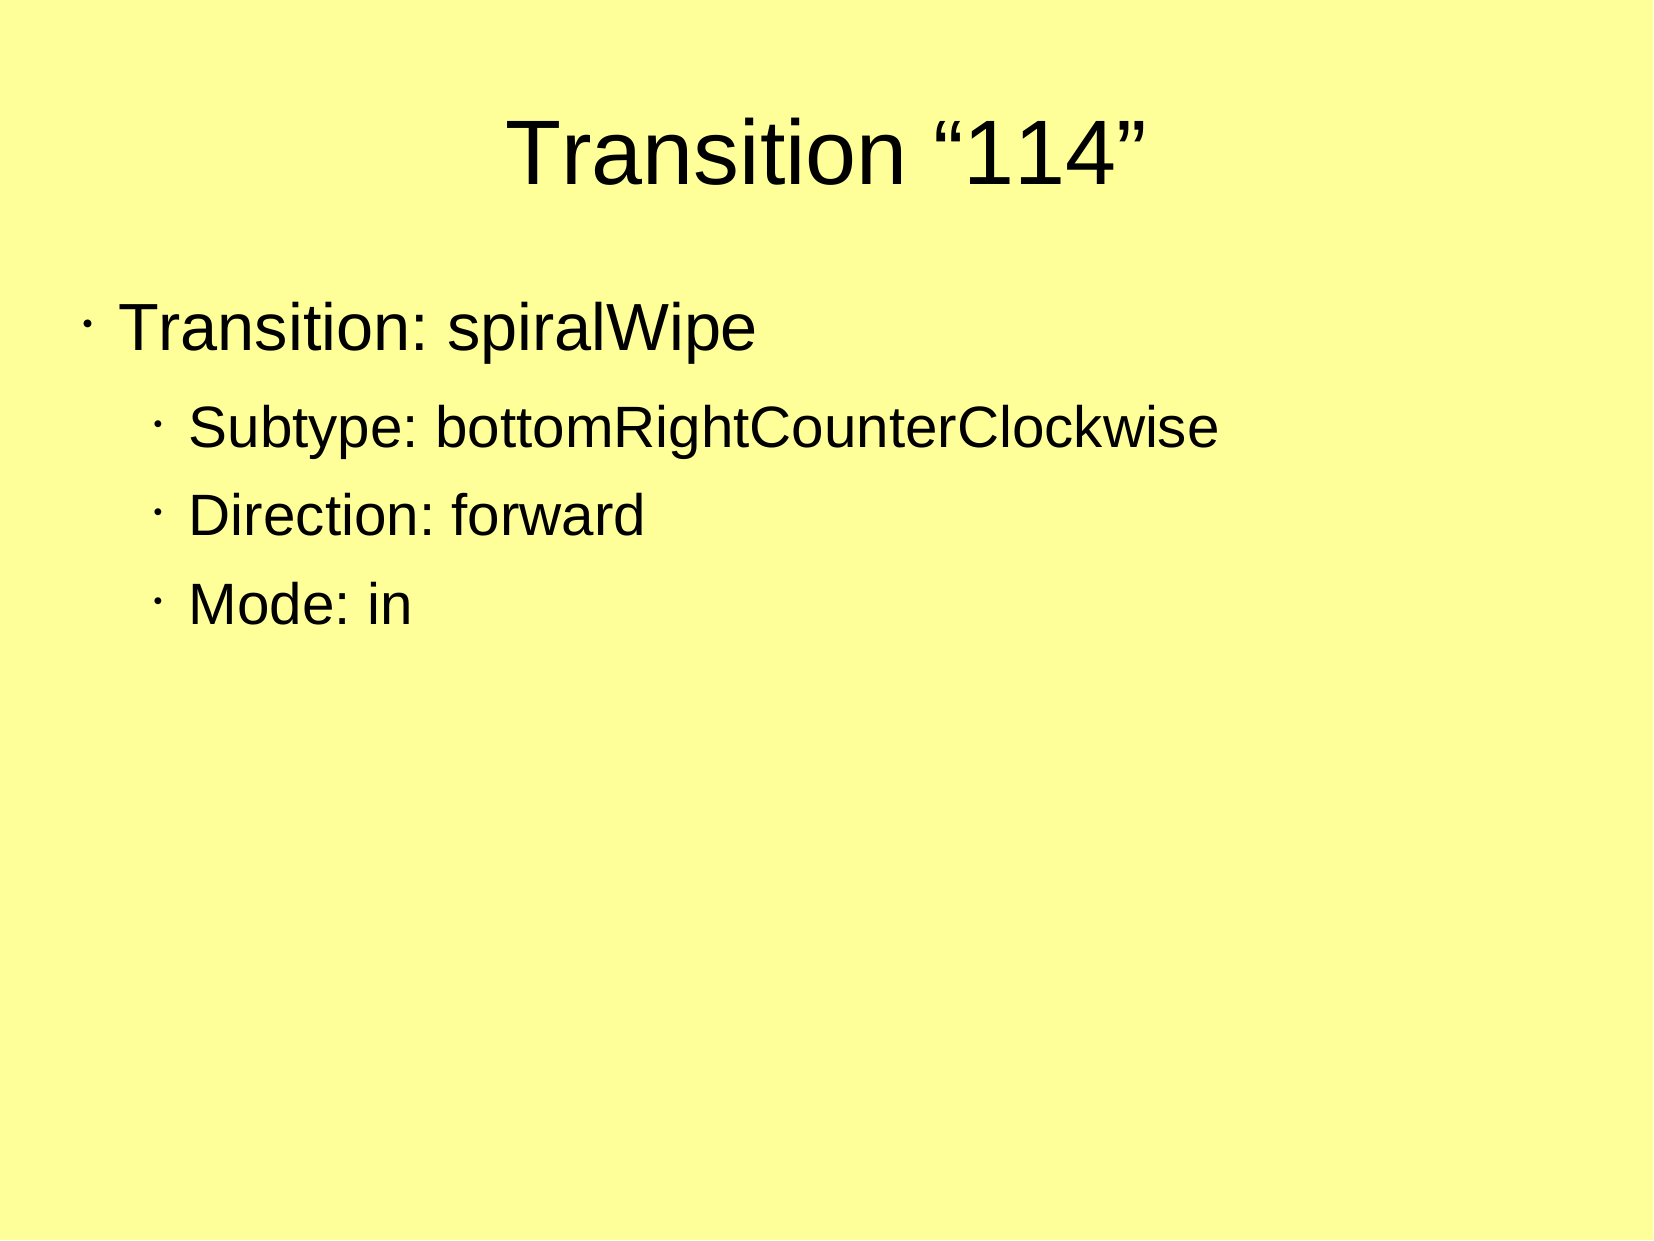

# Transition “114”
Transition: spiralWipe
Subtype: bottomRightCounterClockwise
Direction: forward
Mode: in